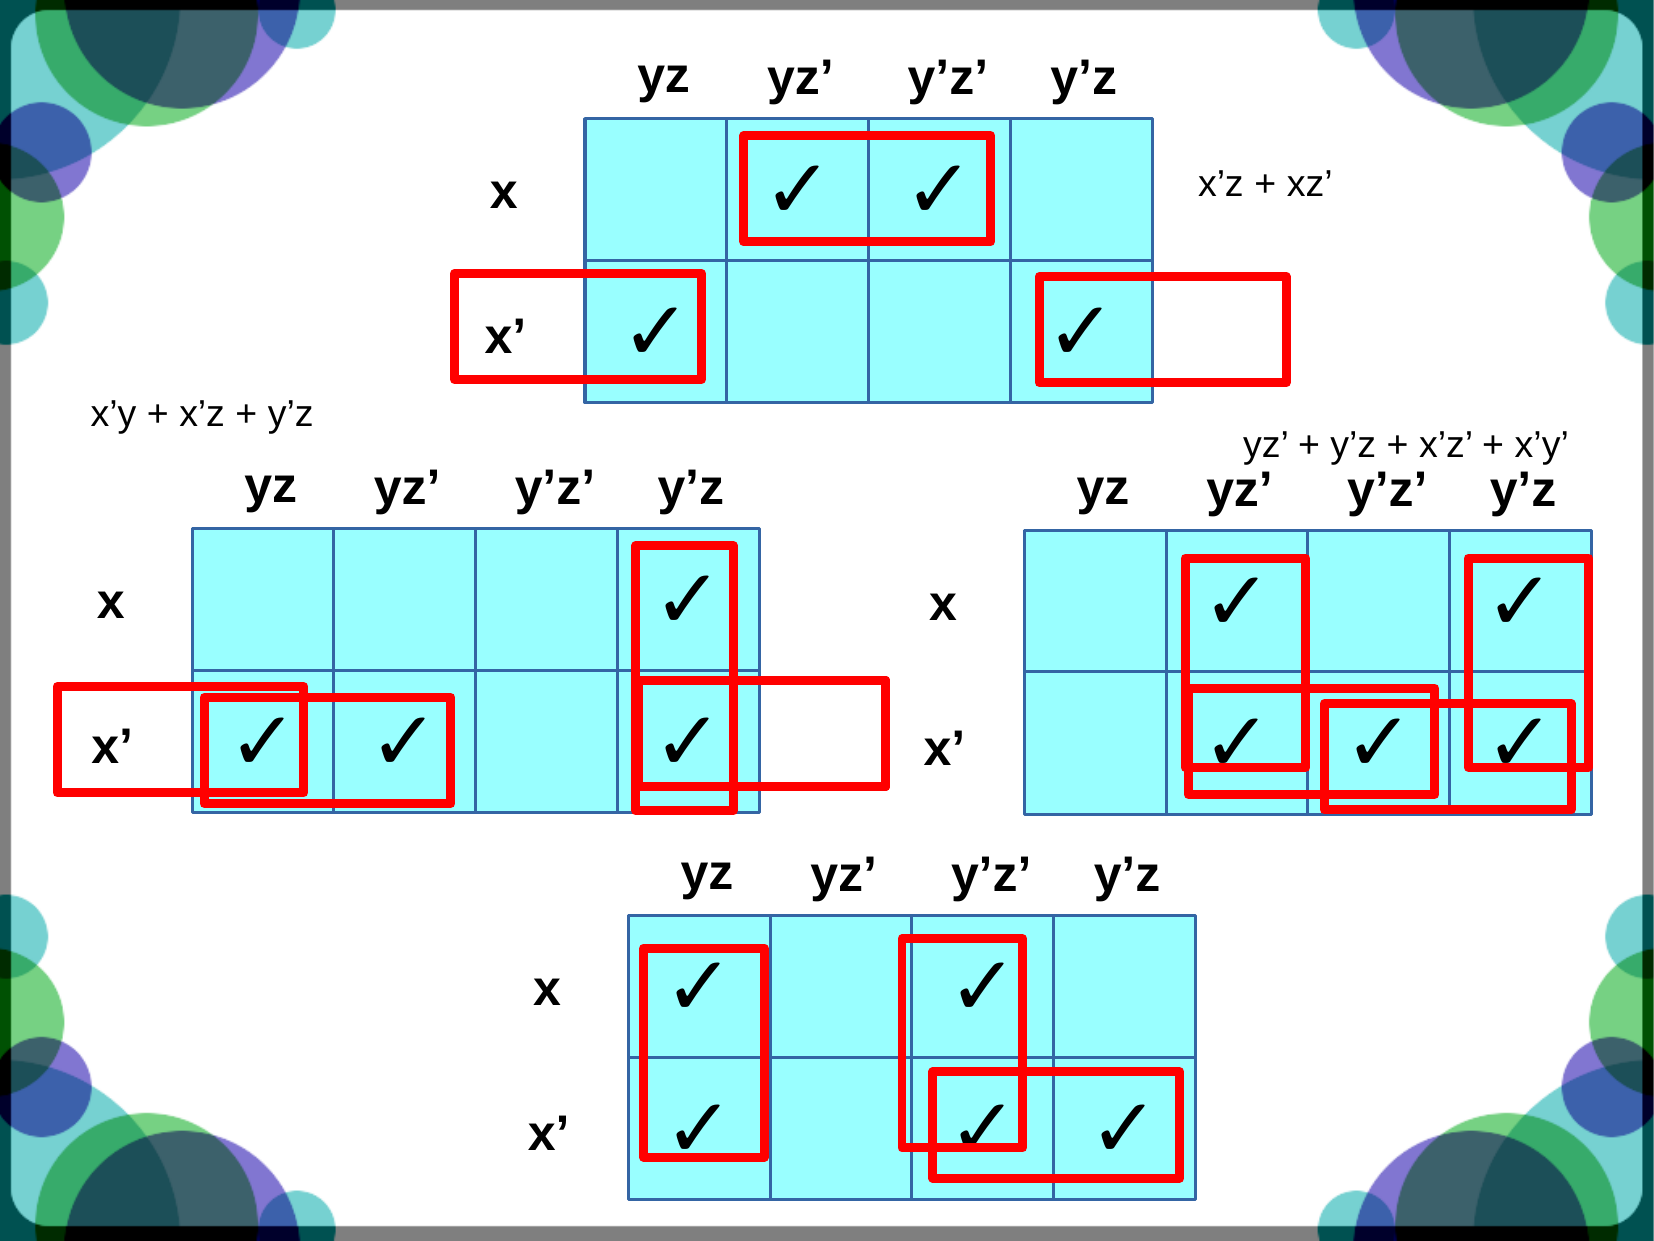

yz
yz’
y’z’
y’z
✓
✓
x
x’z + xz’
✓
✓
x’
x’y + x’z + y’z
yz’ + y’z + x’z’ + x’y’
yz
yz’
y’z’
y’z
yz
yz’
y’z’
y’z
✓
x
✓
✓
x
✓
✓
✓
✓
✓
✓
x’
x’
yz
yz’
y’z’
y’z
✓
✓
x
✓
✓
✓
x’